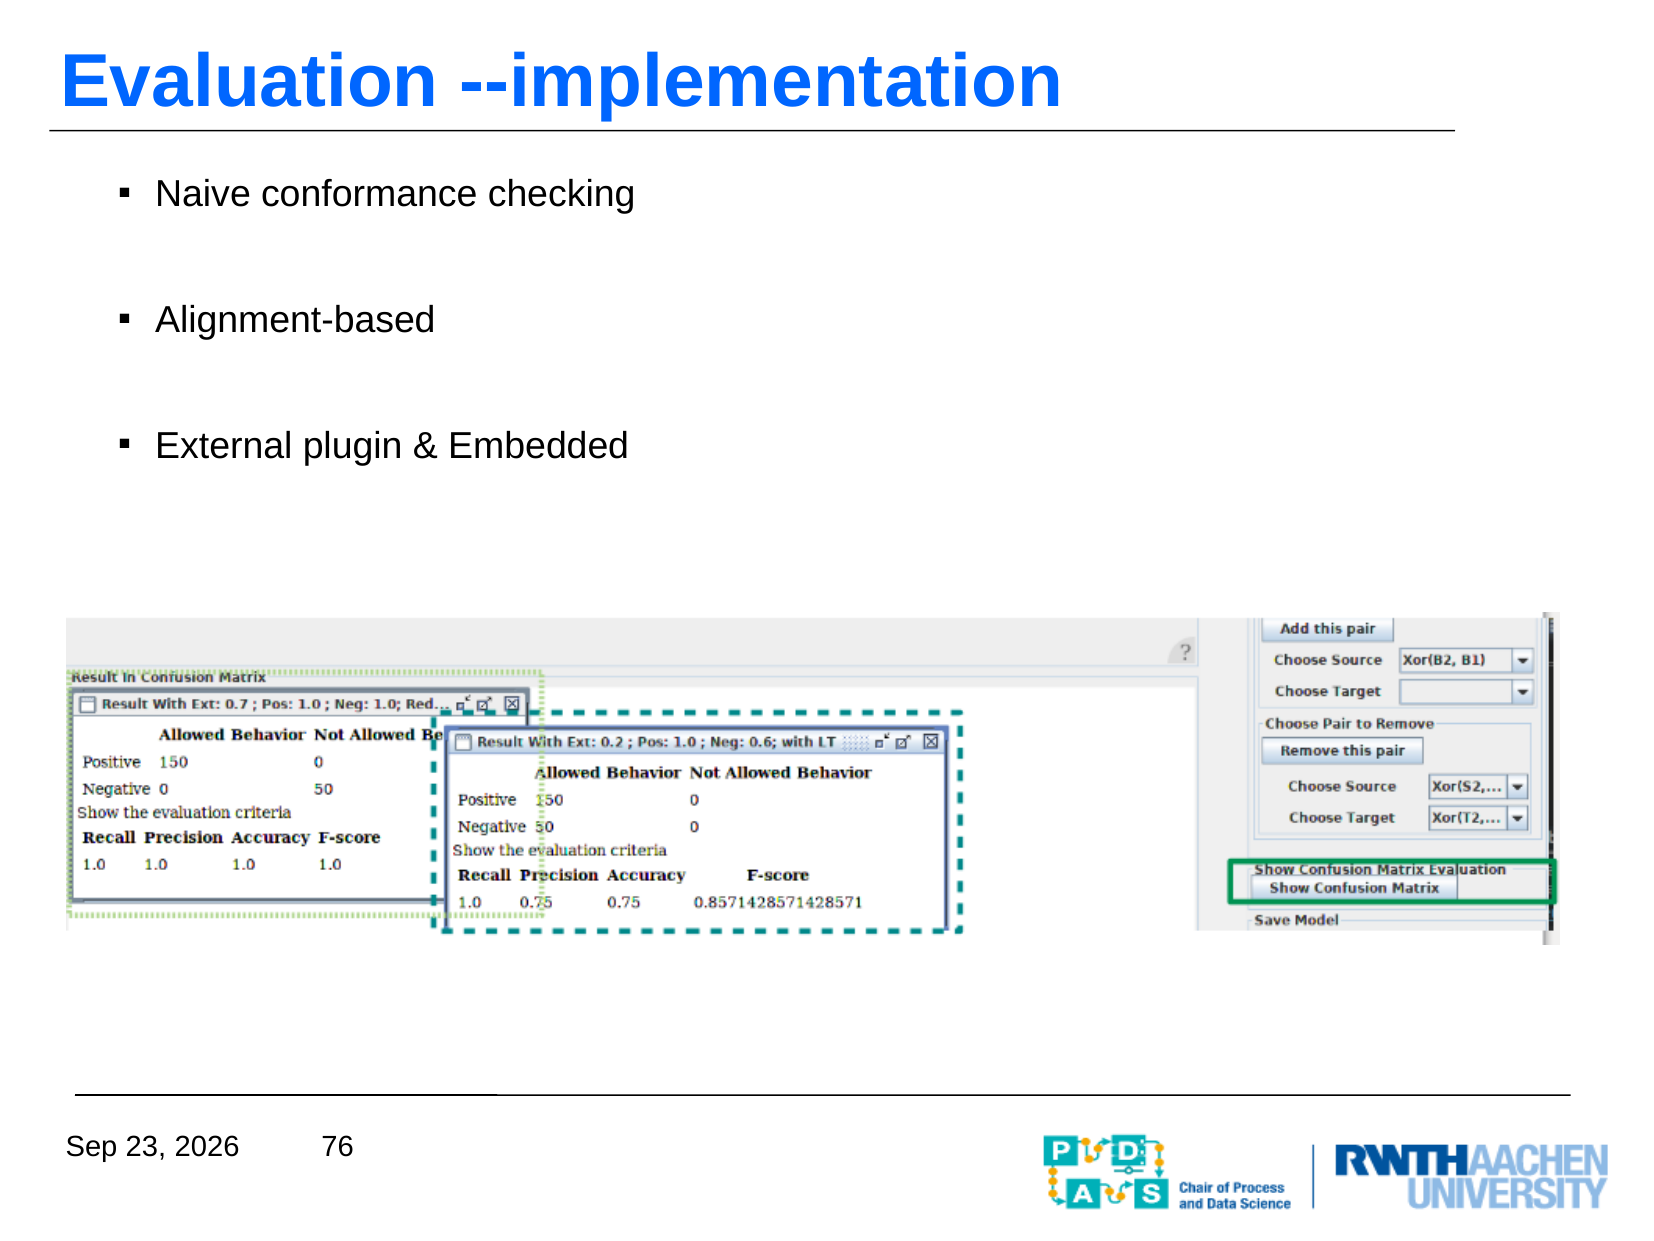

# Evaluation --implementation
Naive conformance checking
Alignment-based
External plugin & Embedded